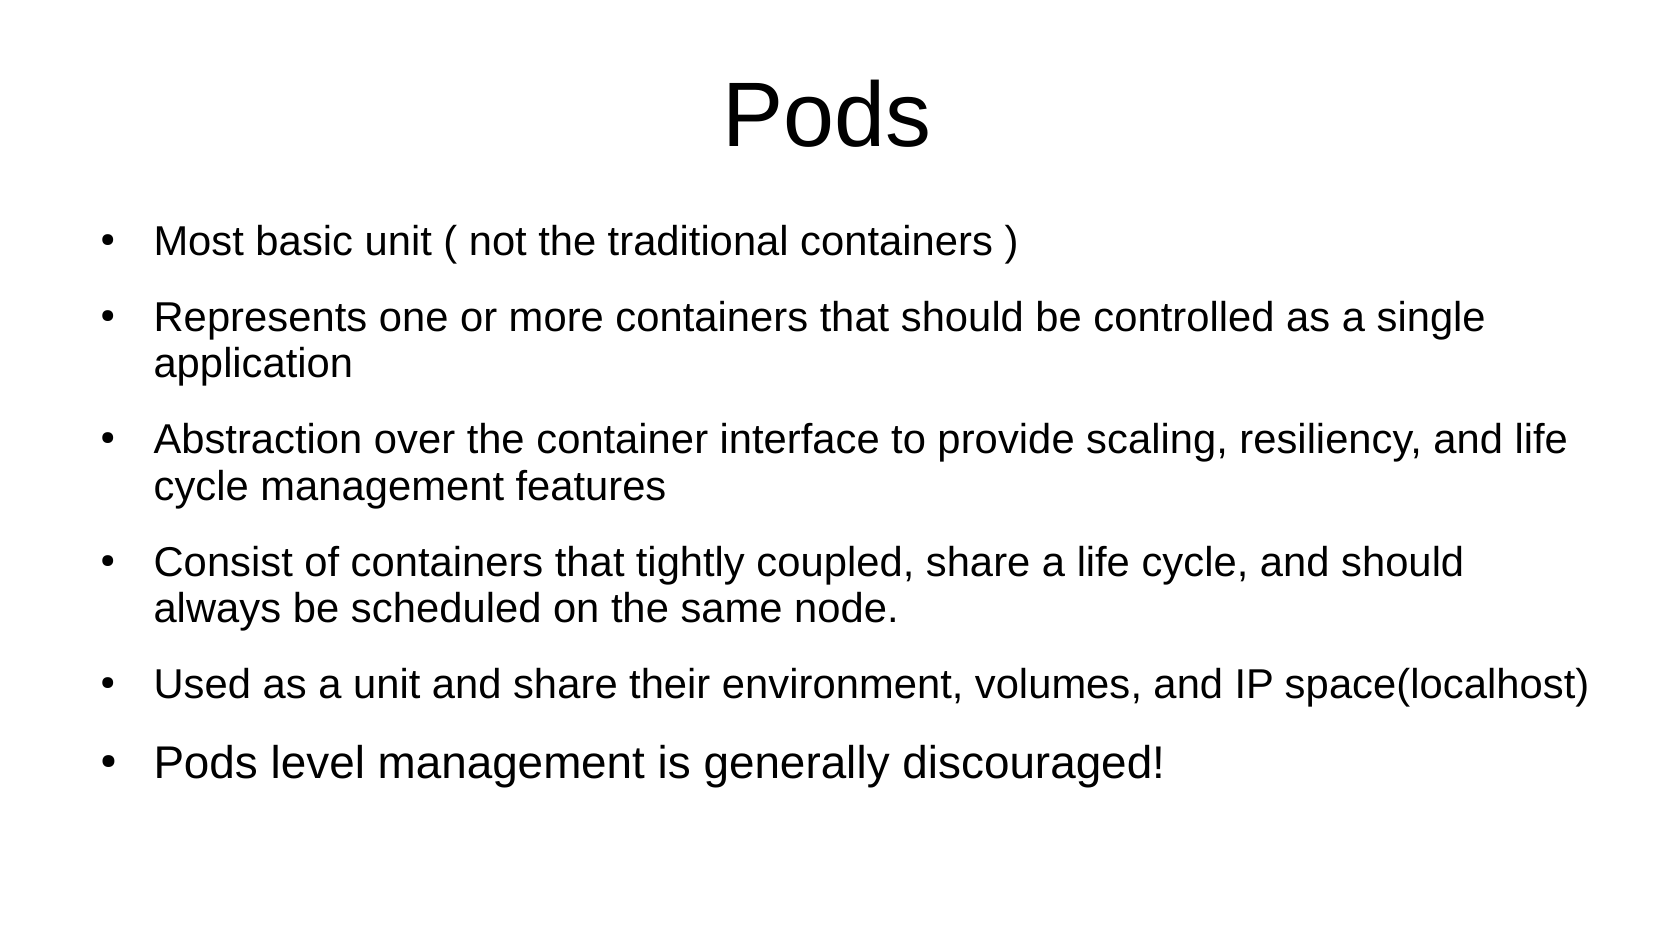

# Pods
Most basic unit ( not the traditional containers )
Represents one or more containers that should be controlled as a single application
Abstraction over the container interface to provide scaling, resiliency, and life cycle management features
Consist of containers that tightly coupled, share a life cycle, and should always be scheduled on the same node.
Used as a unit and share their environment, volumes, and IP space(localhost)
Pods level management is generally discouraged!